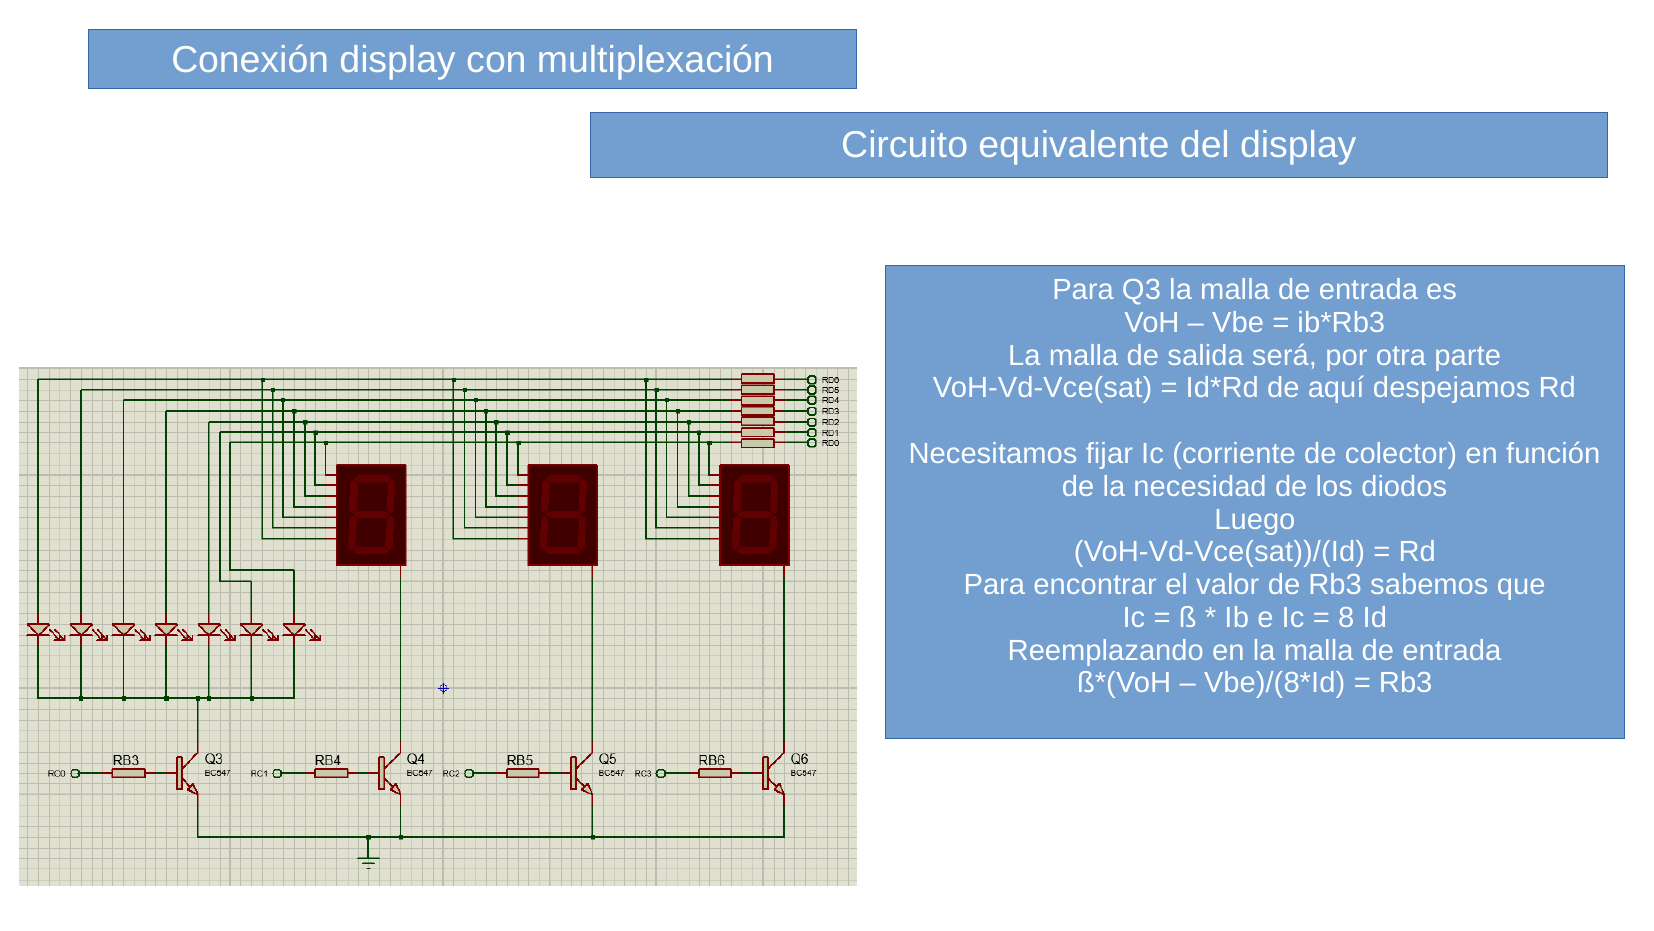

Conexión display con multiplexación
Circuito equivalente del display
Para Q3 la malla de entrada es
VoH – Vbe = ib*Rb3
La malla de salida será, por otra parte
VoH-Vd-Vce(sat) = Id*Rd de aquí despejamos Rd
Necesitamos fijar Ic (corriente de colector) en función de la necesidad de los diodos
Luego
(VoH-Vd-Vce(sat))/(Id) = Rd
Para encontrar el valor de Rb3 sabemos que
Ic = ß * Ib e Ic = 8 Id
Reemplazando en la malla de entrada
ß*(VoH – Vbe)/(8*Id) = Rb3